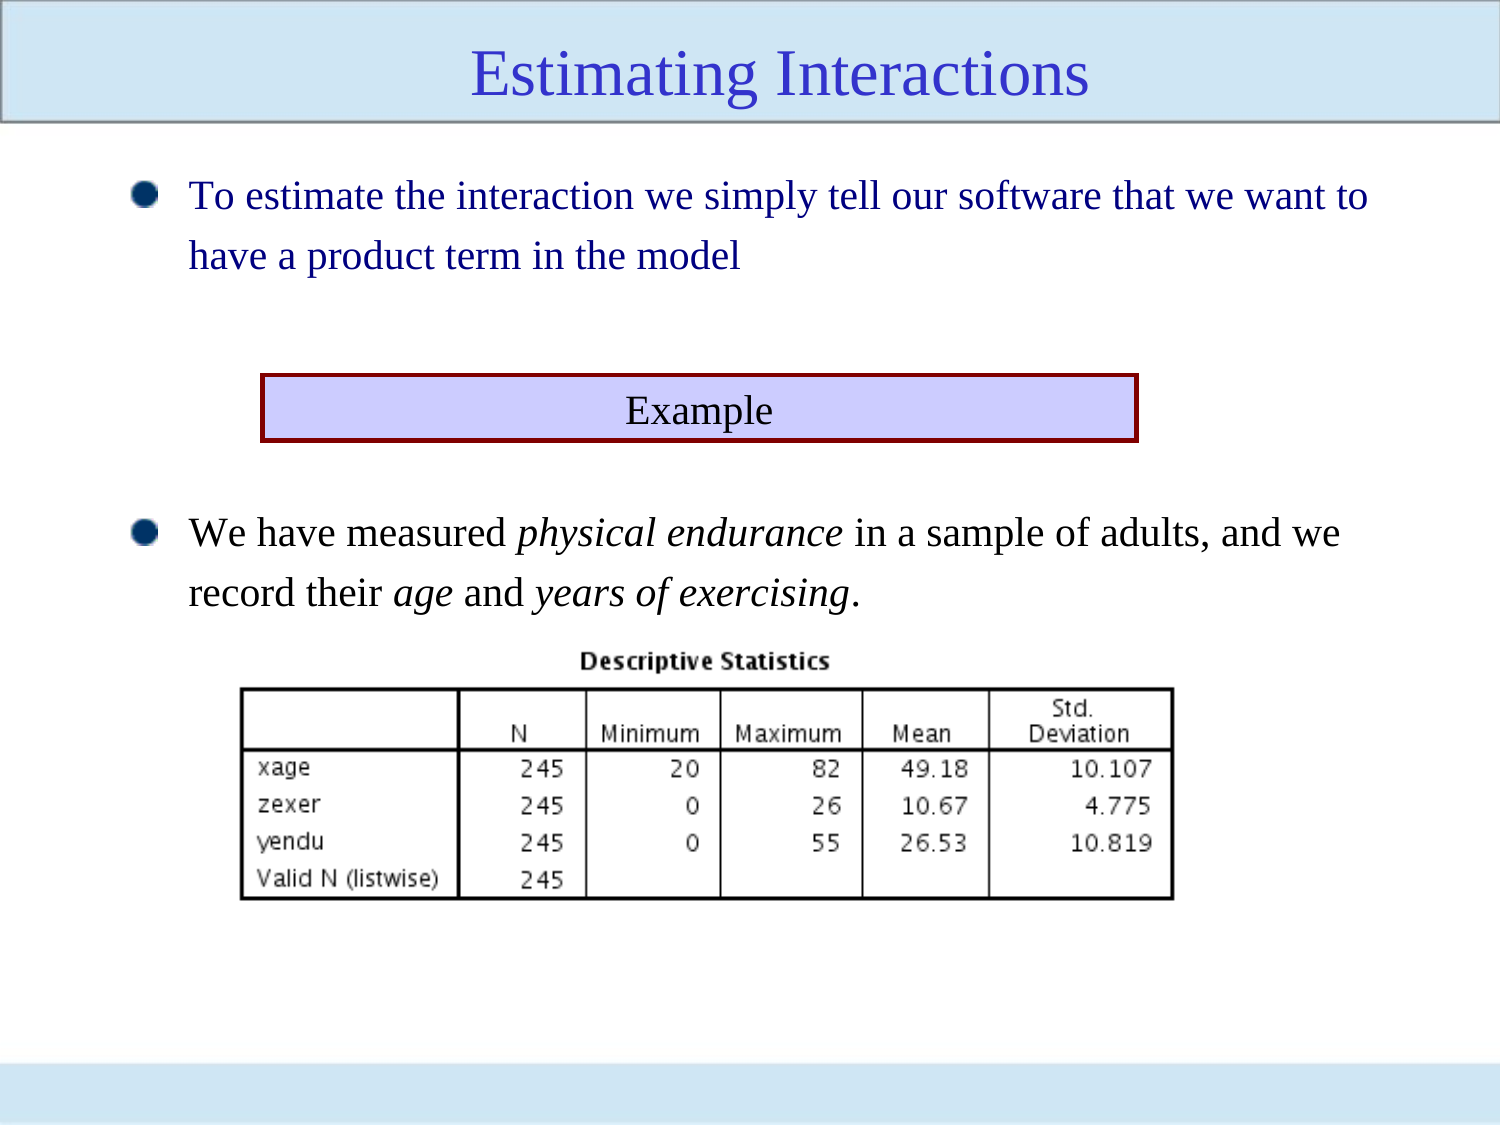

# Estimating Interactions
To estimate the interaction we simply tell our software that we want to have a product term in the model
Example
We have measured physical endurance in a sample of adults, and we record their age and years of exercising.